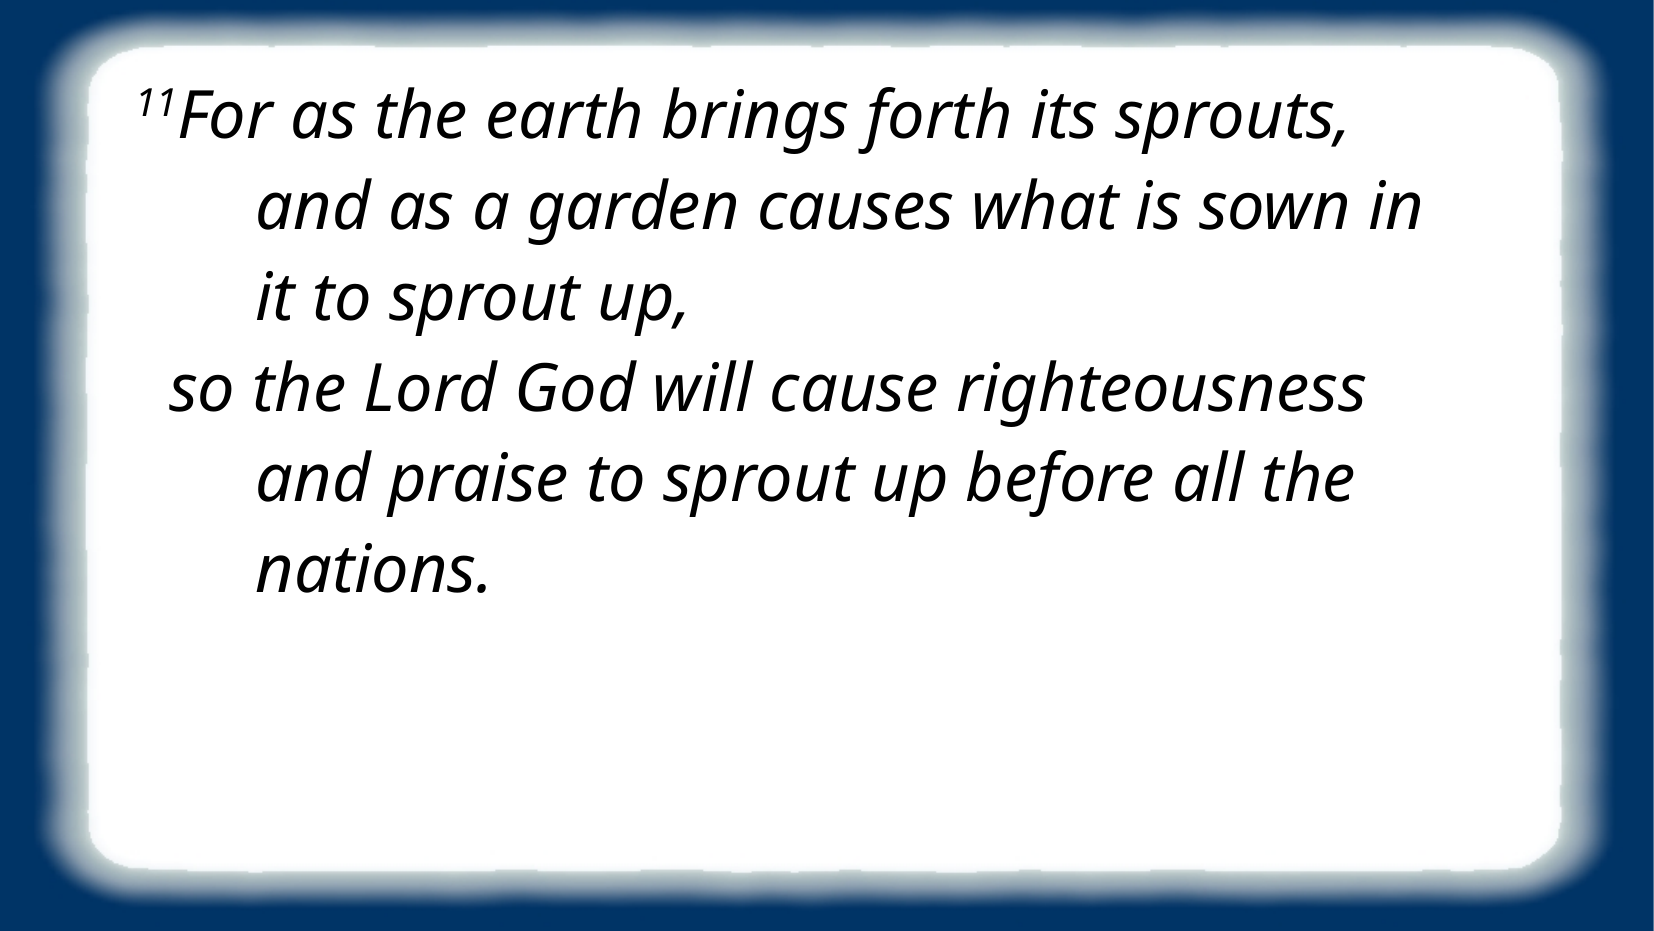

11For as the earth brings forth its sprouts,
 and as a garden causes what is sown in
 it to sprout up,
 so the Lord God will cause righteousness
 and praise to sprout up before all the
 nations.